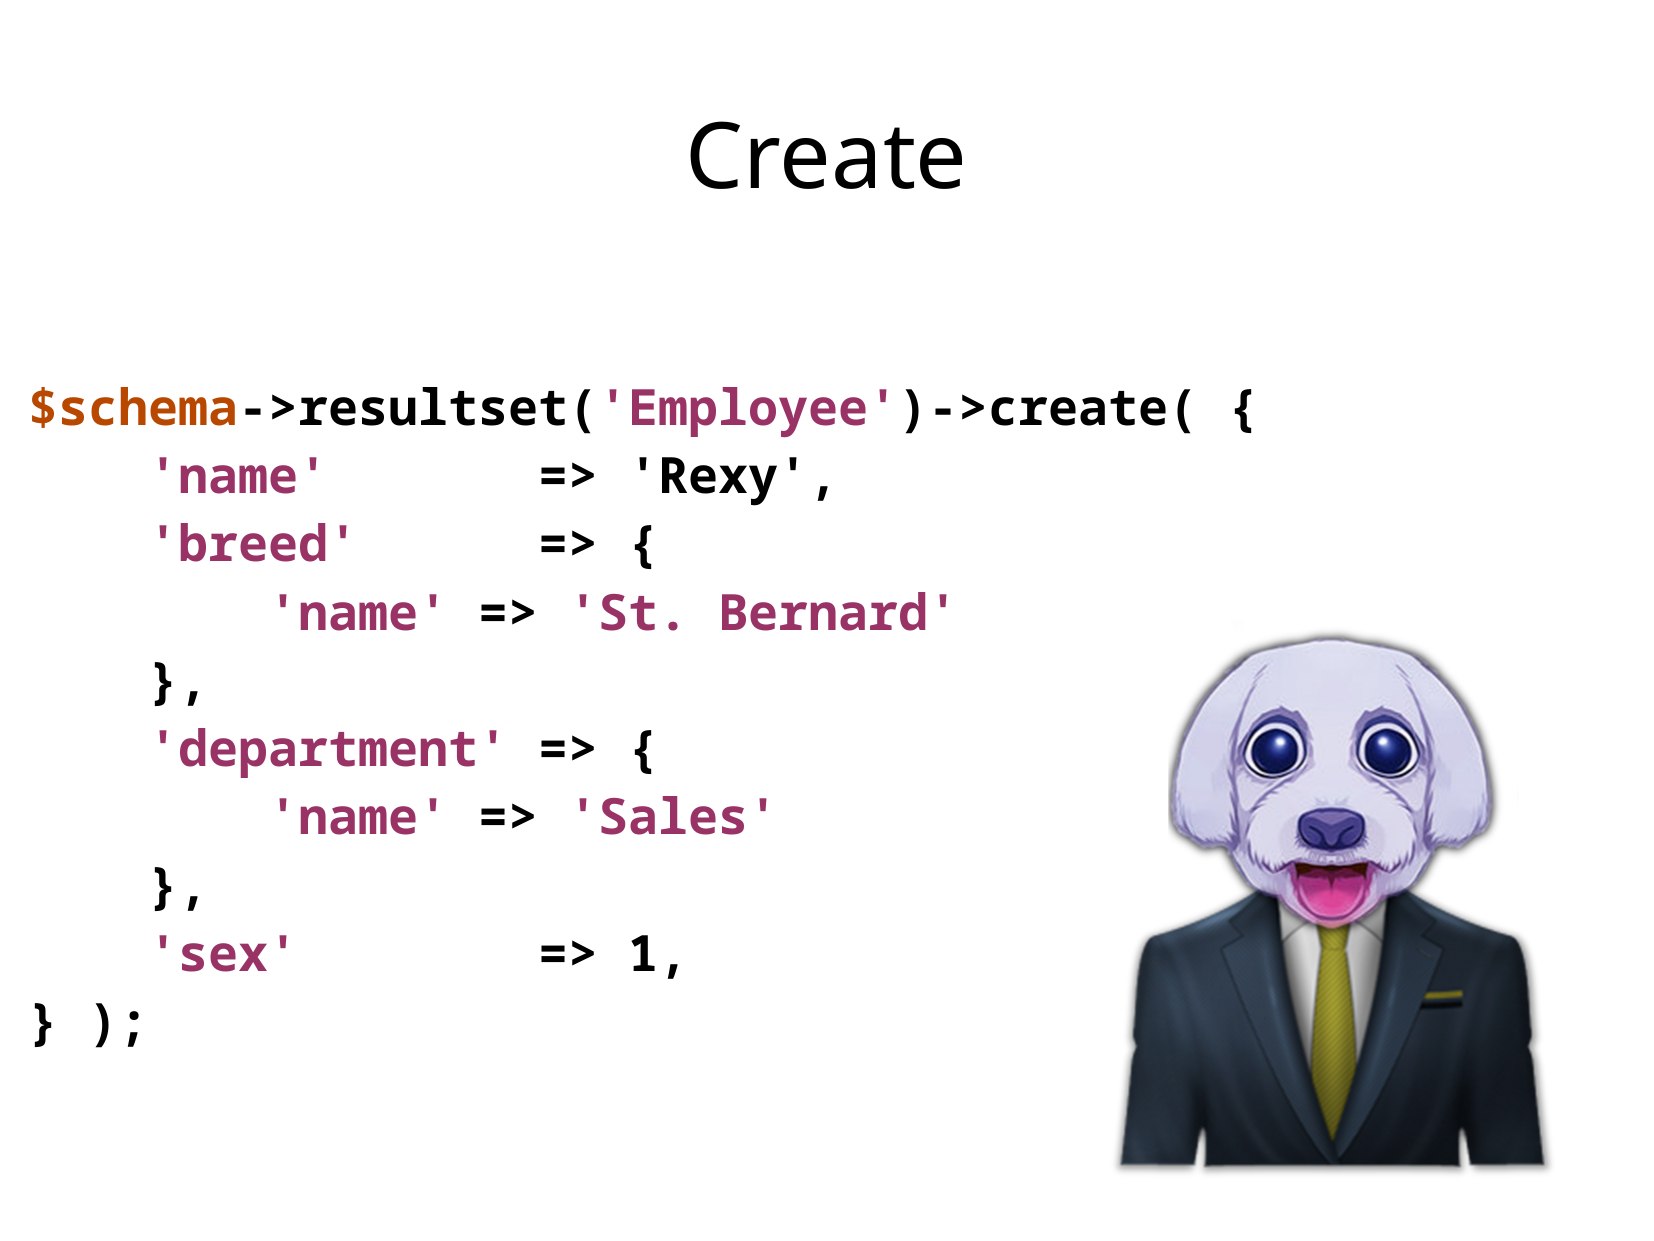

# Create
$schema->resultset('Employee')->create( {
 'name' => 'Rexy',
 'breed' => {
 'name' => 'St. Bernard'
 },
 'department' => {
 'name' => 'Sales'
 },
 'sex' => 1,
} );